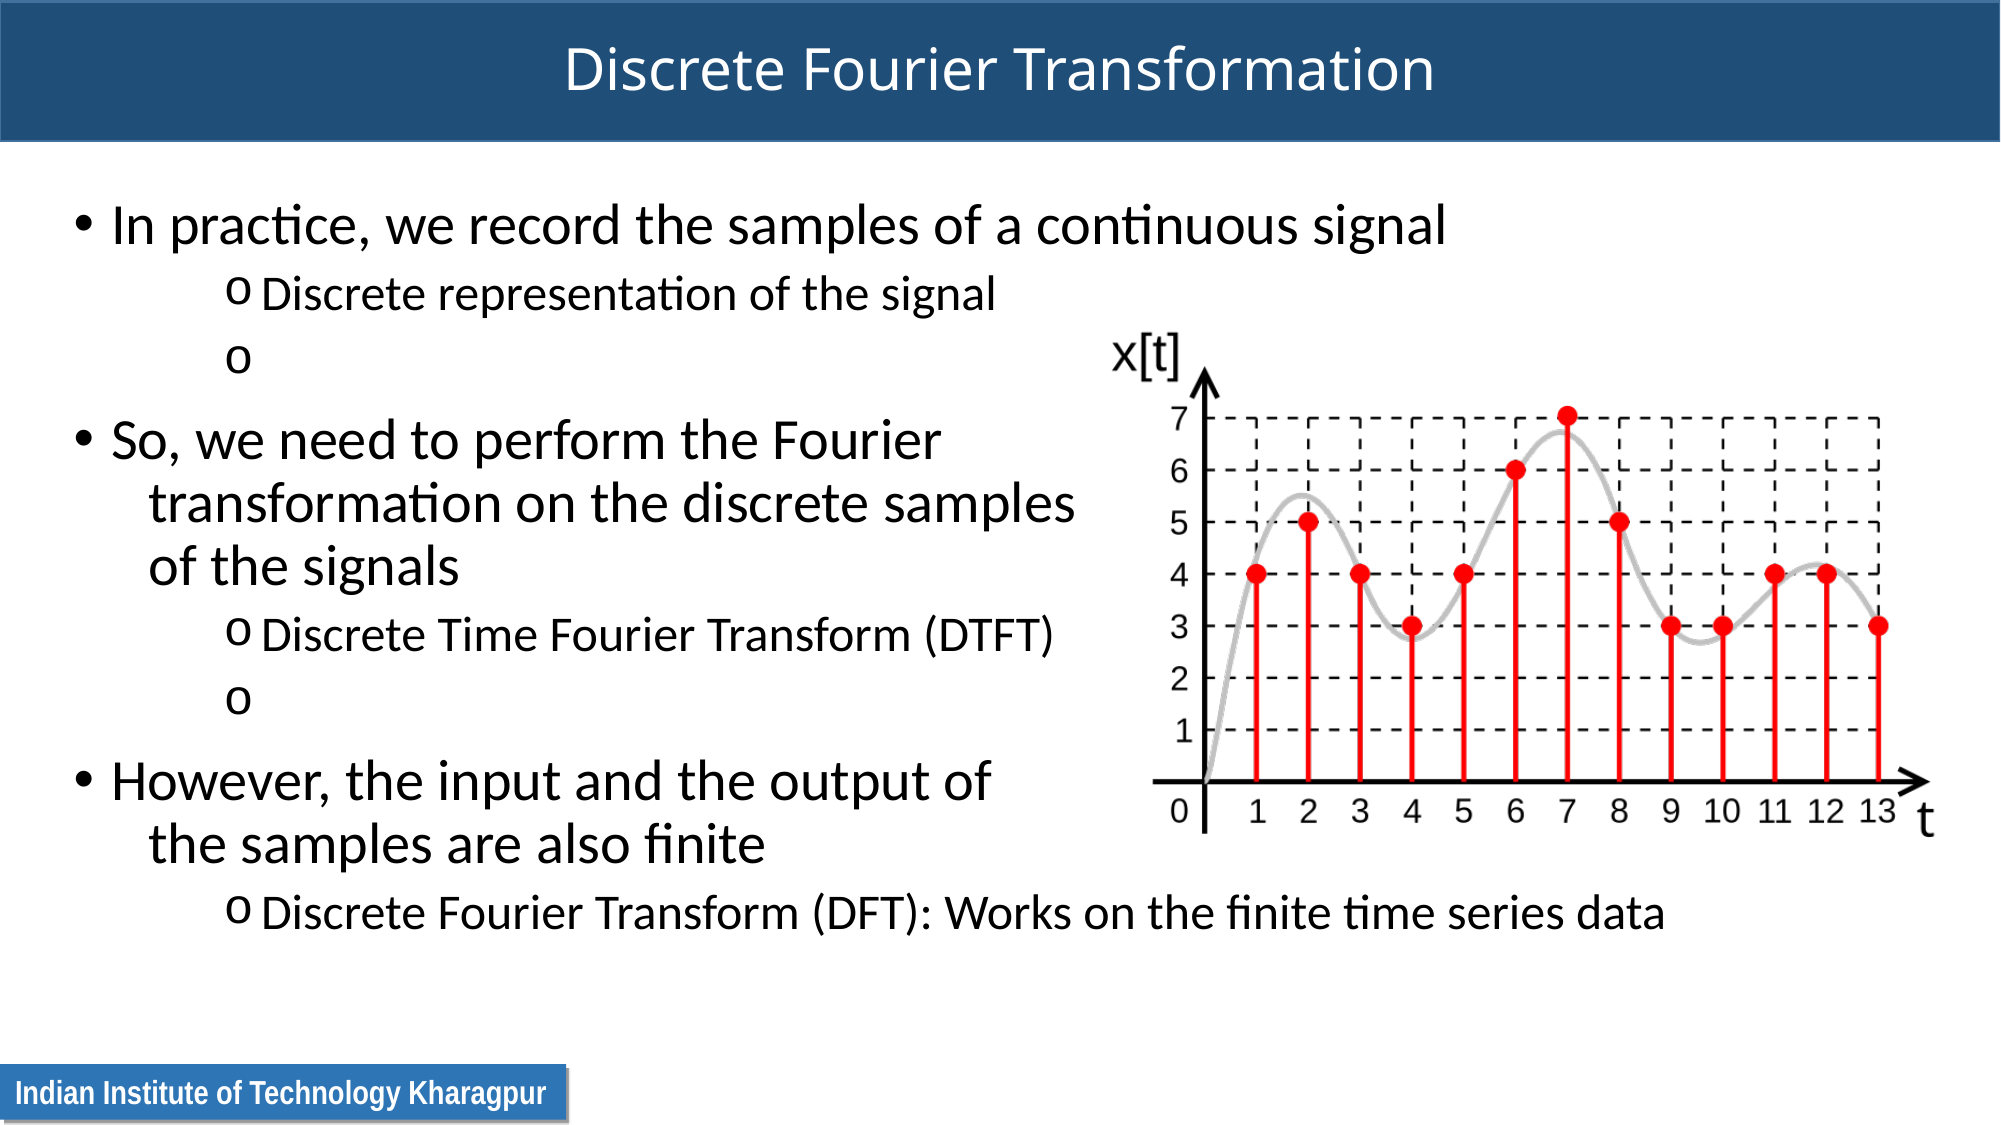

Discrete Fourier Transformation
# In practice, we record the samples of a continuous signal
Discrete representation of the signal
So, we need to perform the Fourier
transformation on the discrete samples
of the signals
Discrete Time Fourier Transform (DTFT)
However, the input and the output of
the samples are also finite
Discrete Fourier Transform (DFT): Works on the finite time series data